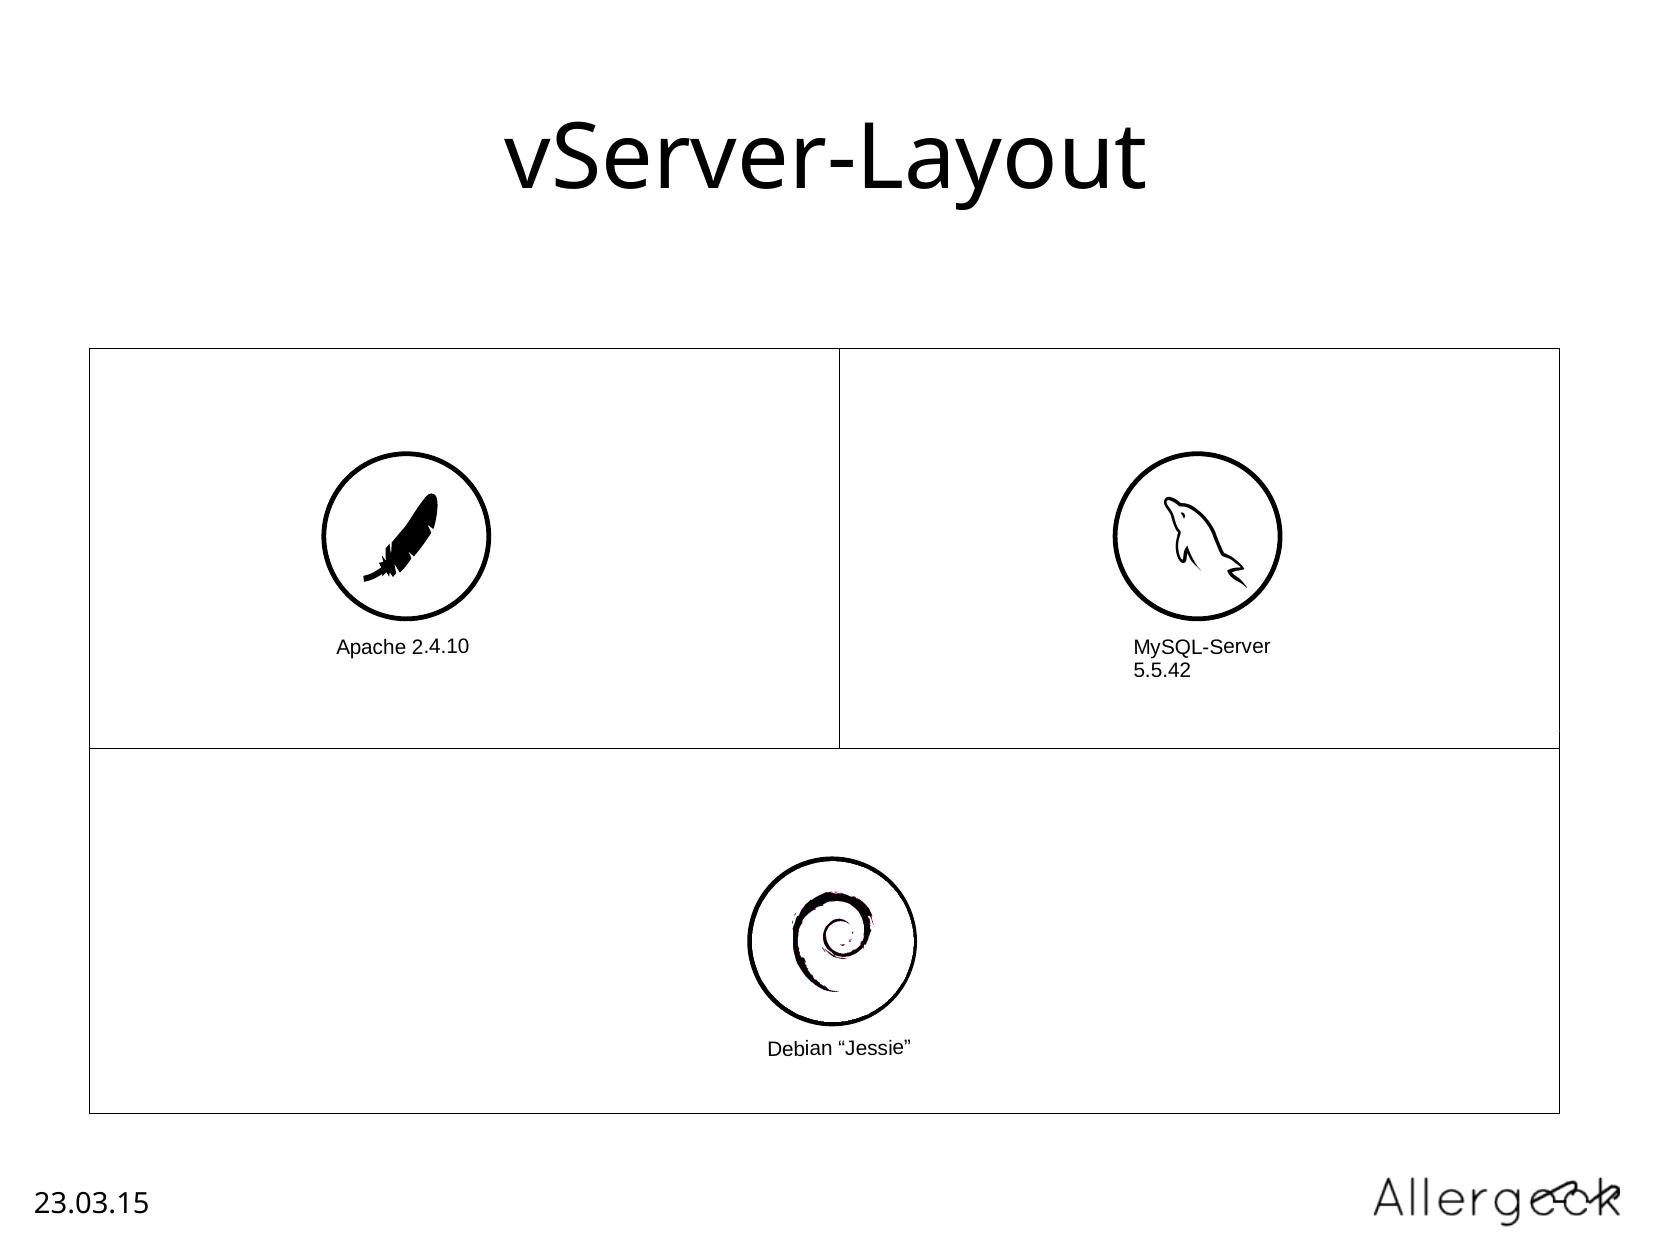

# vServer-Layout
Apache 2.4.10
MySQL-Server 5.5.42
Debian “Jessie”
23.03.15